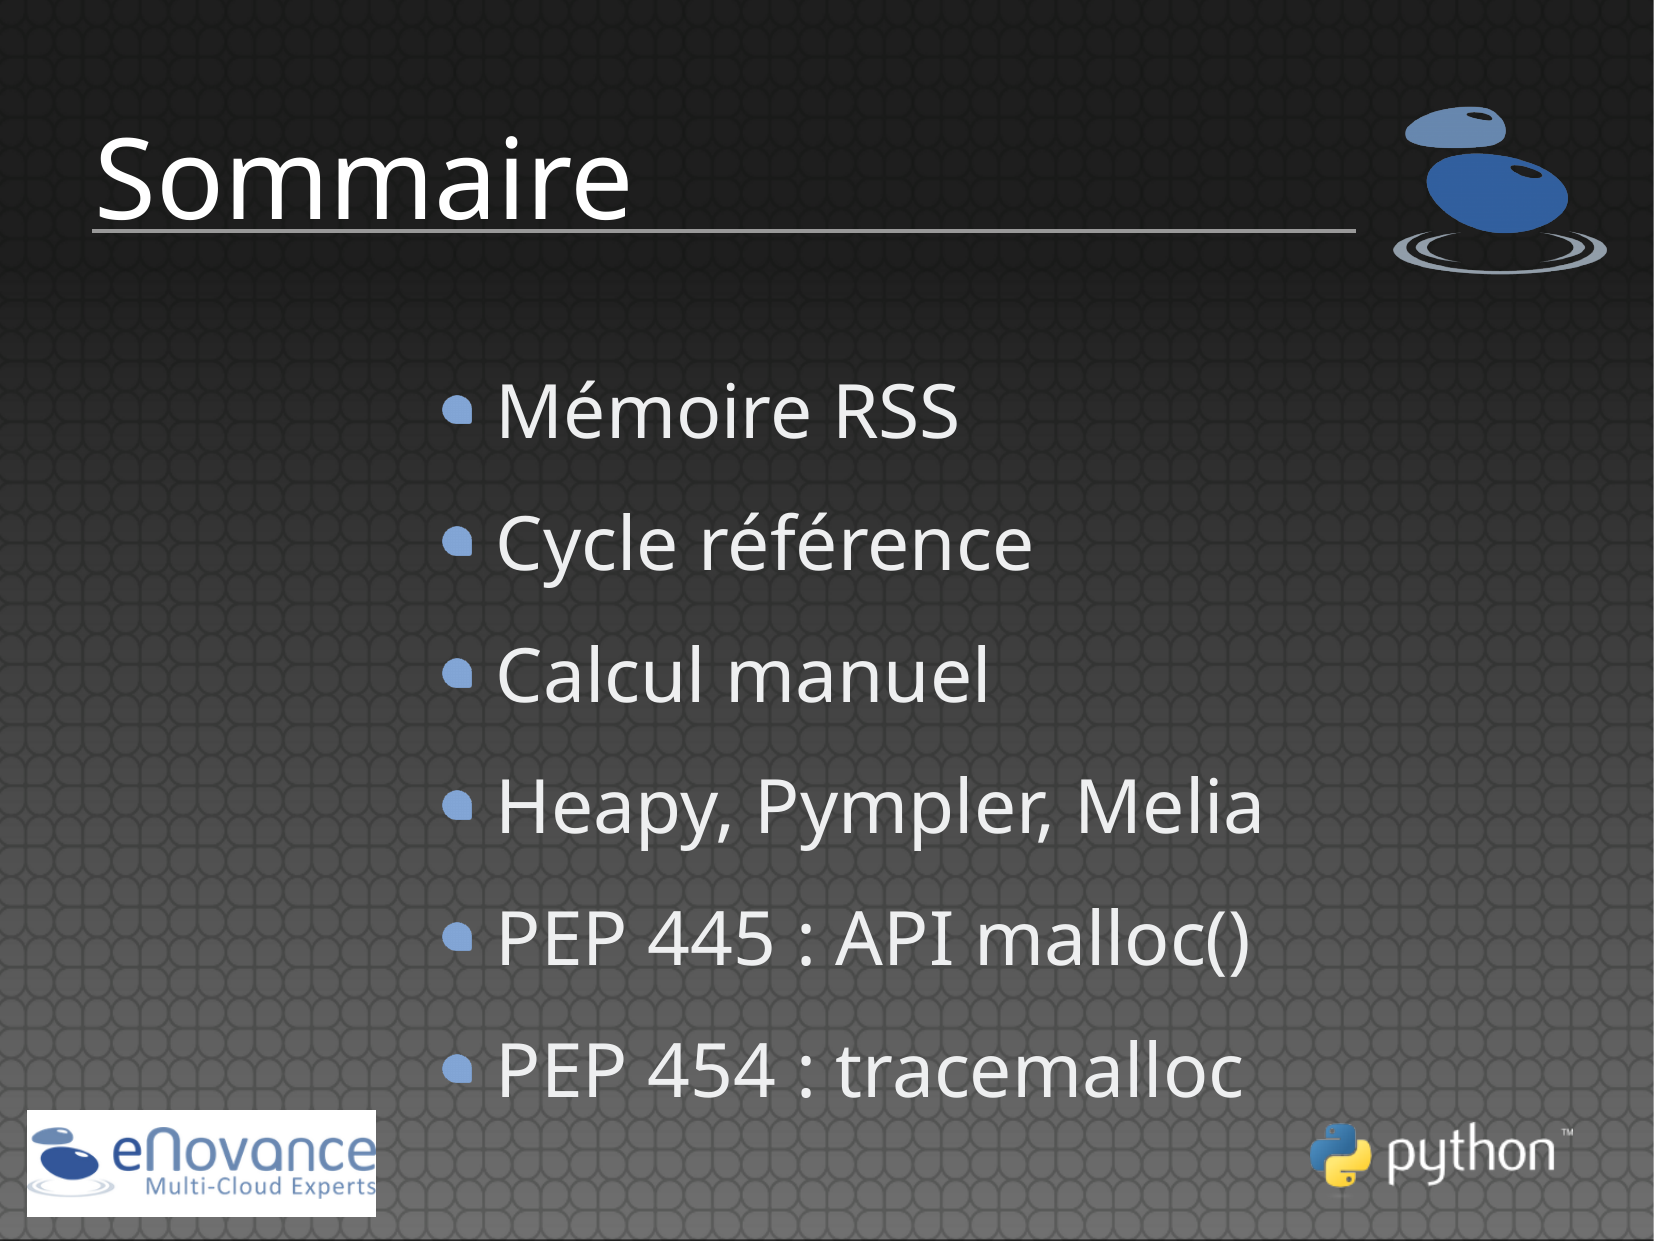

Sommaire
# Mémoire RSS
Cycle référence
Calcul manuel
Heapy, Pympler, Melia
PEP 445 : API malloc()
PEP 454 : tracemalloc